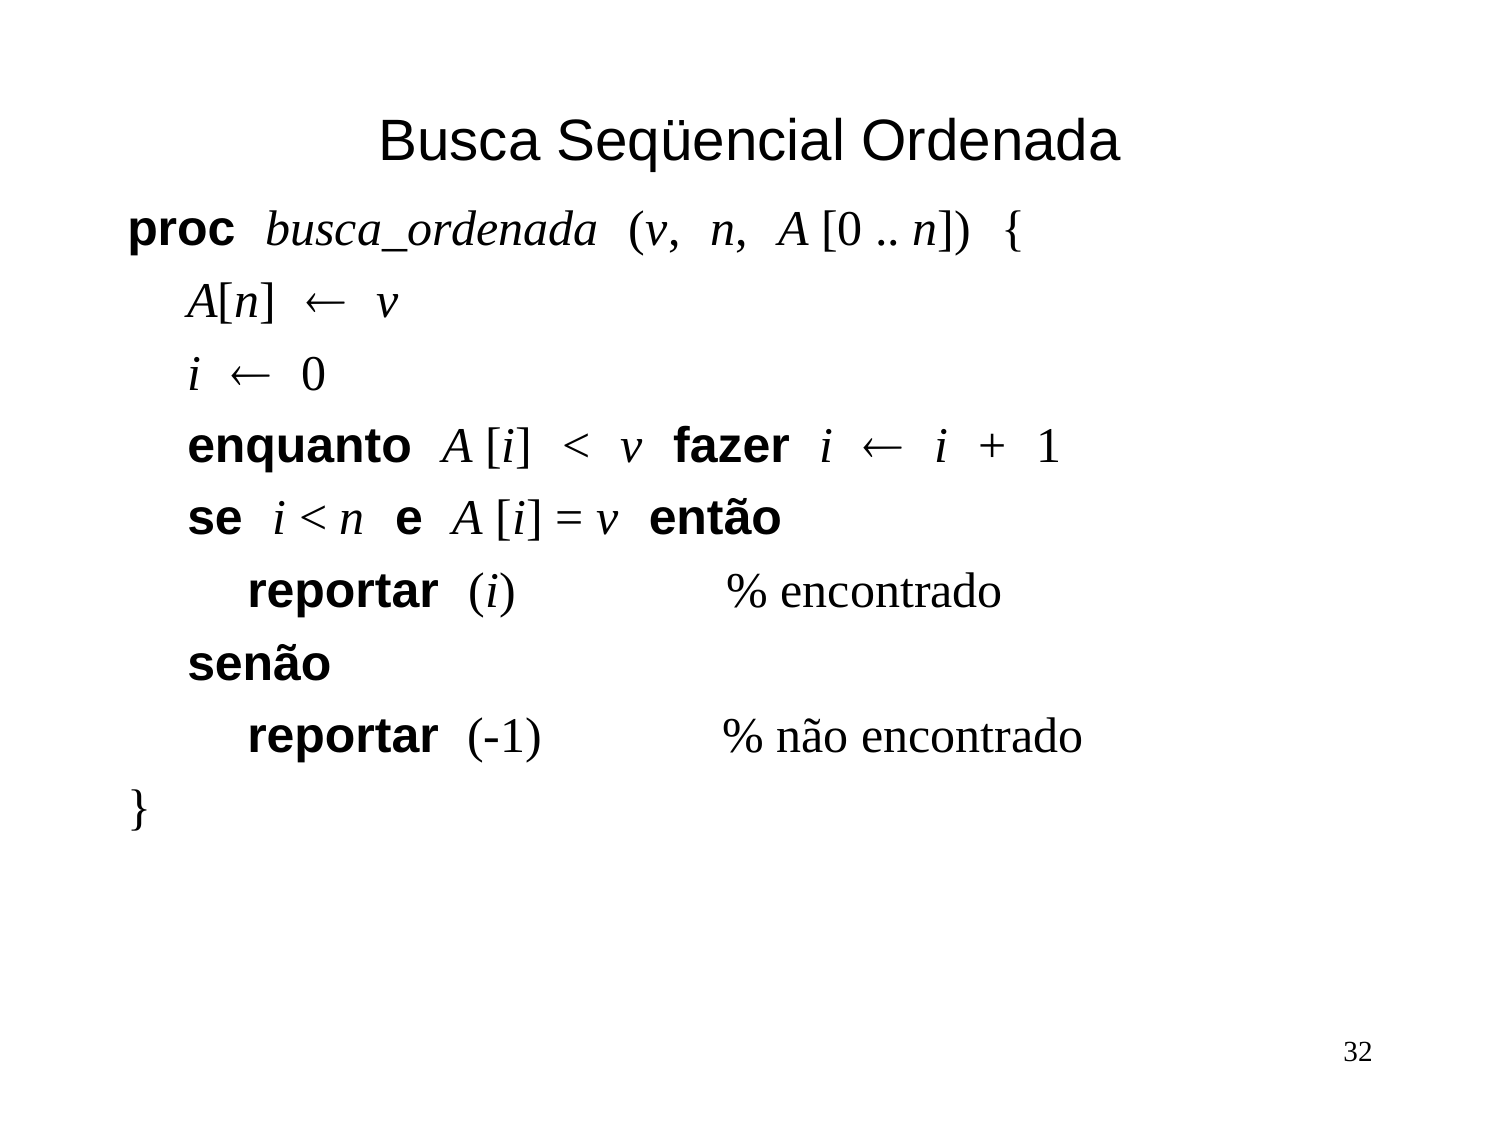

# Busca Seqüencial Ordenada
proc busca_ordenada (v, n, A [0 .. n]) {
 A[n]  v
 i  0
 enquanto A [i] < v fazer i  i + 1
 se i < n e A [i] = v então
 reportar (i) % encontrado
 senão
 reportar (-1) % não encontrado
}
32